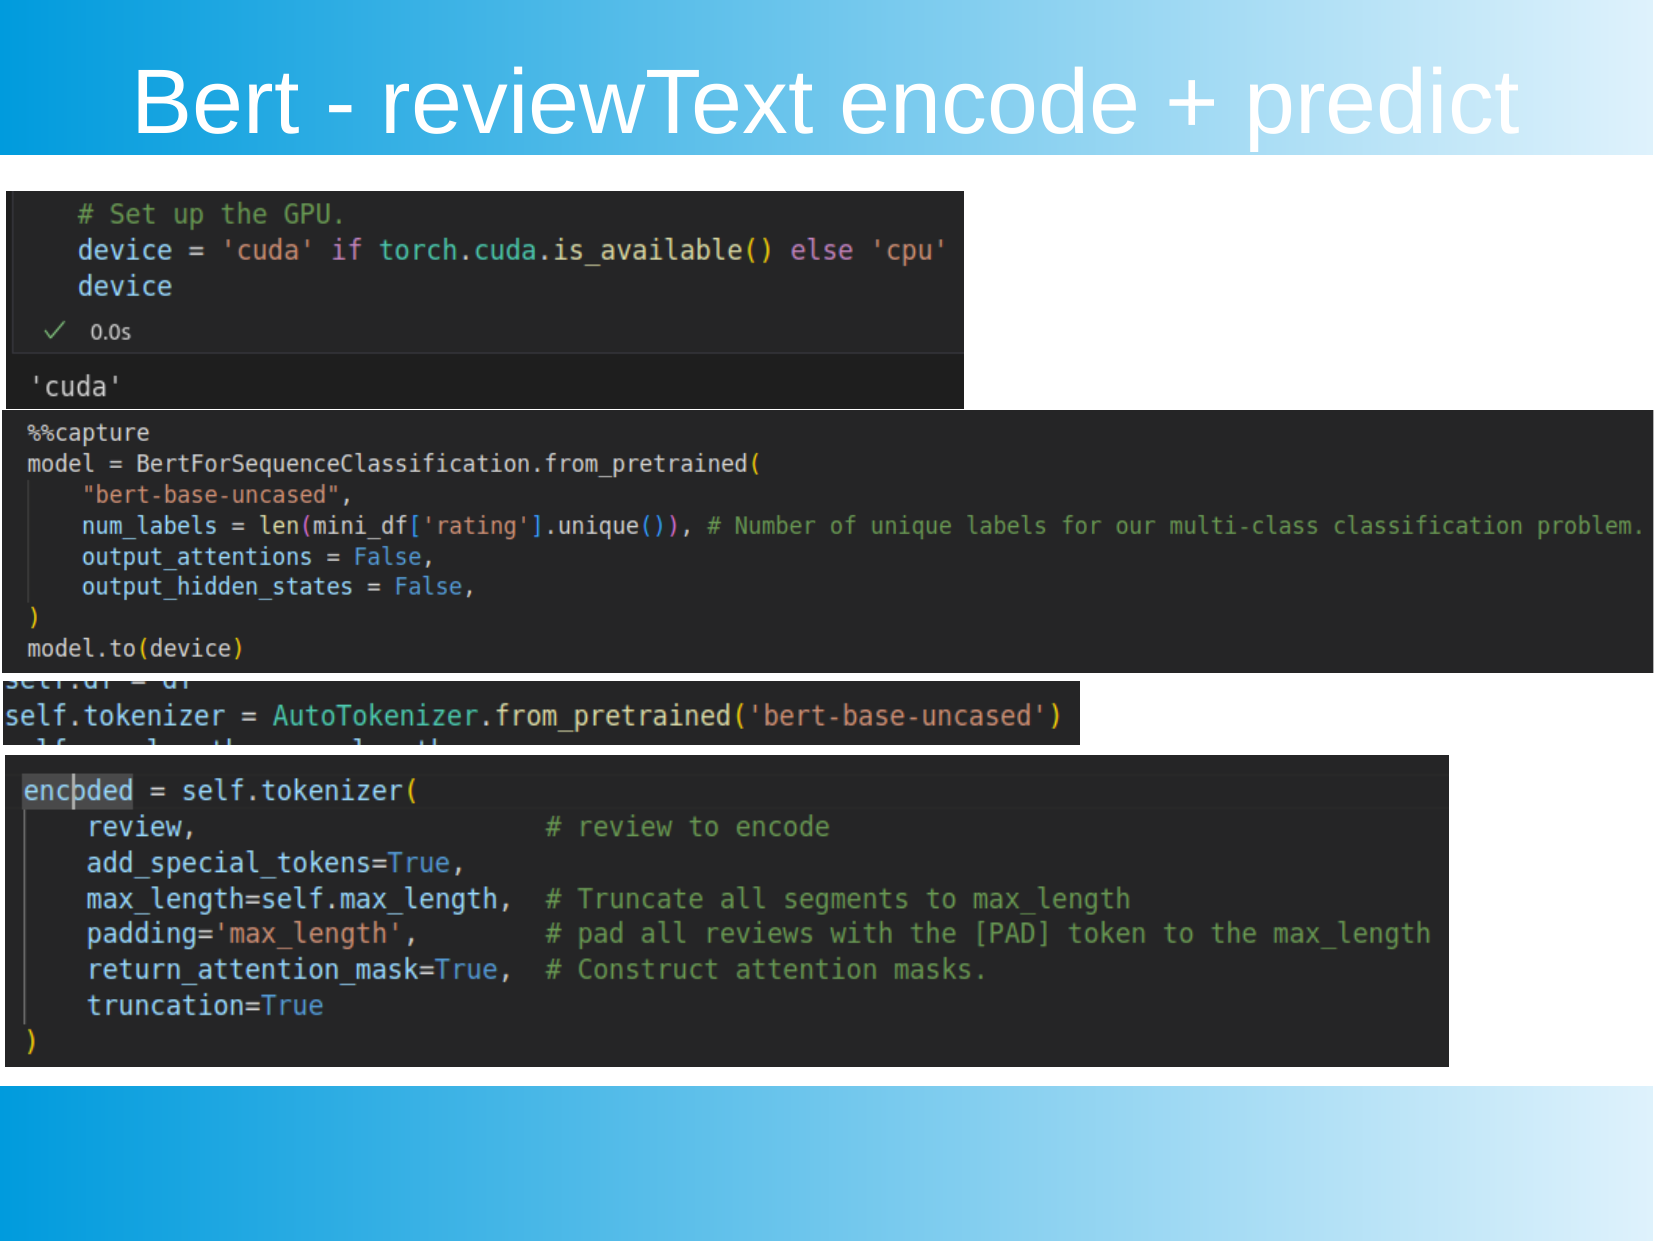

# Bert - reviewText encode + predict